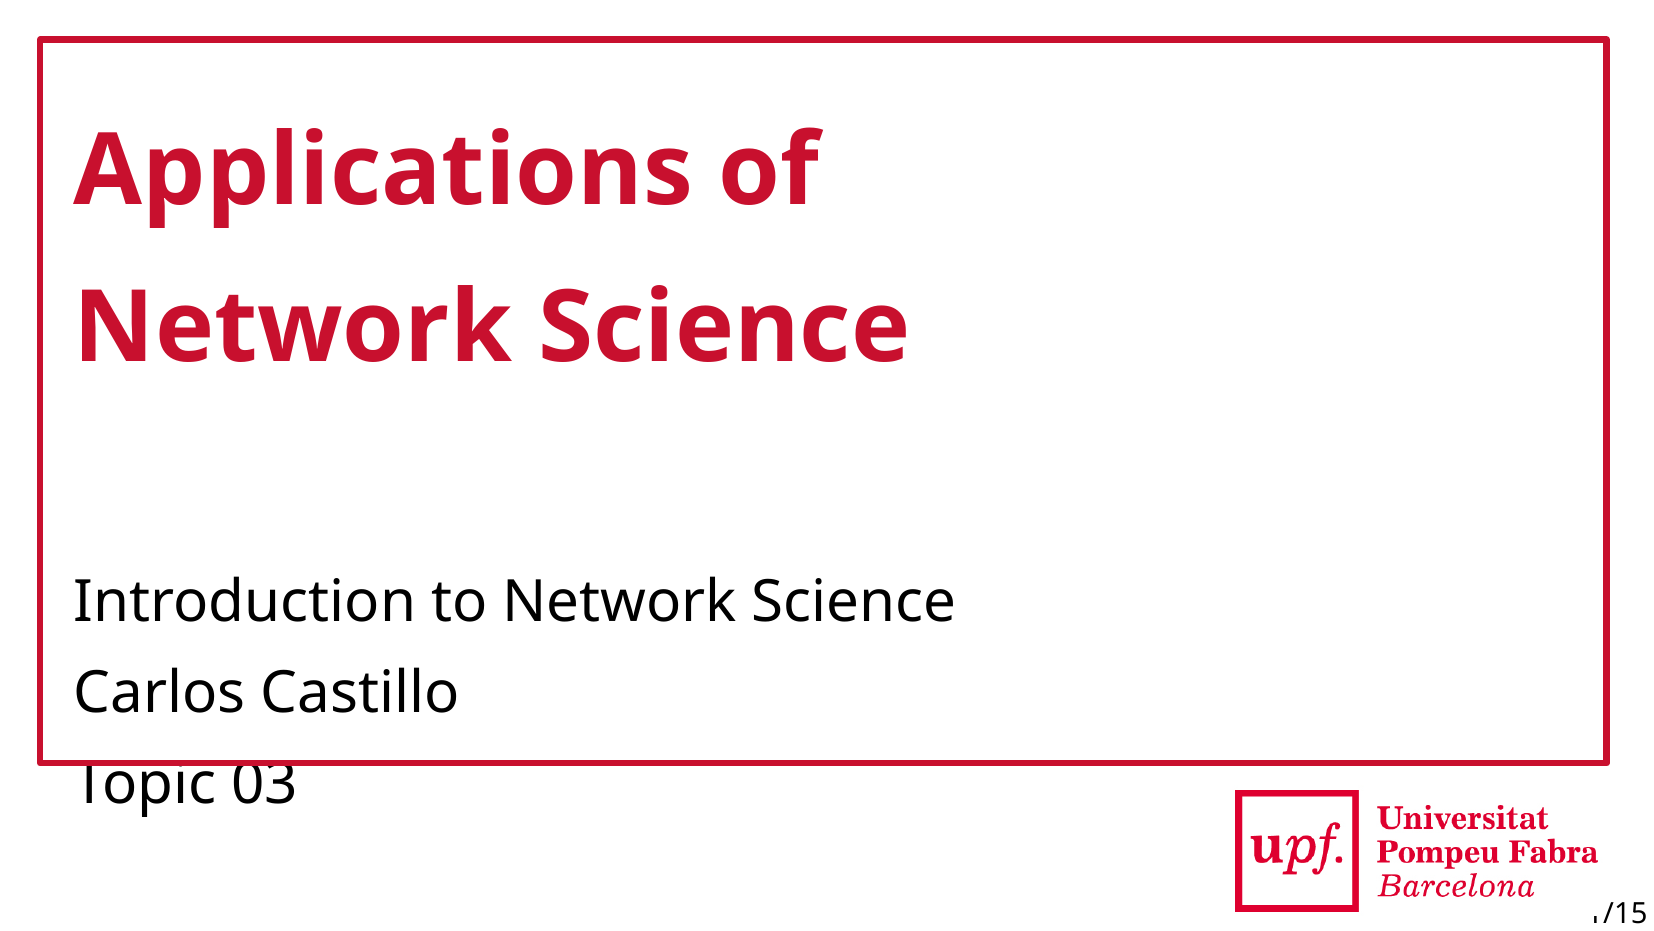

Applications of
Network Science
Introduction to Network Science
Carlos Castillo
Topic 03
1